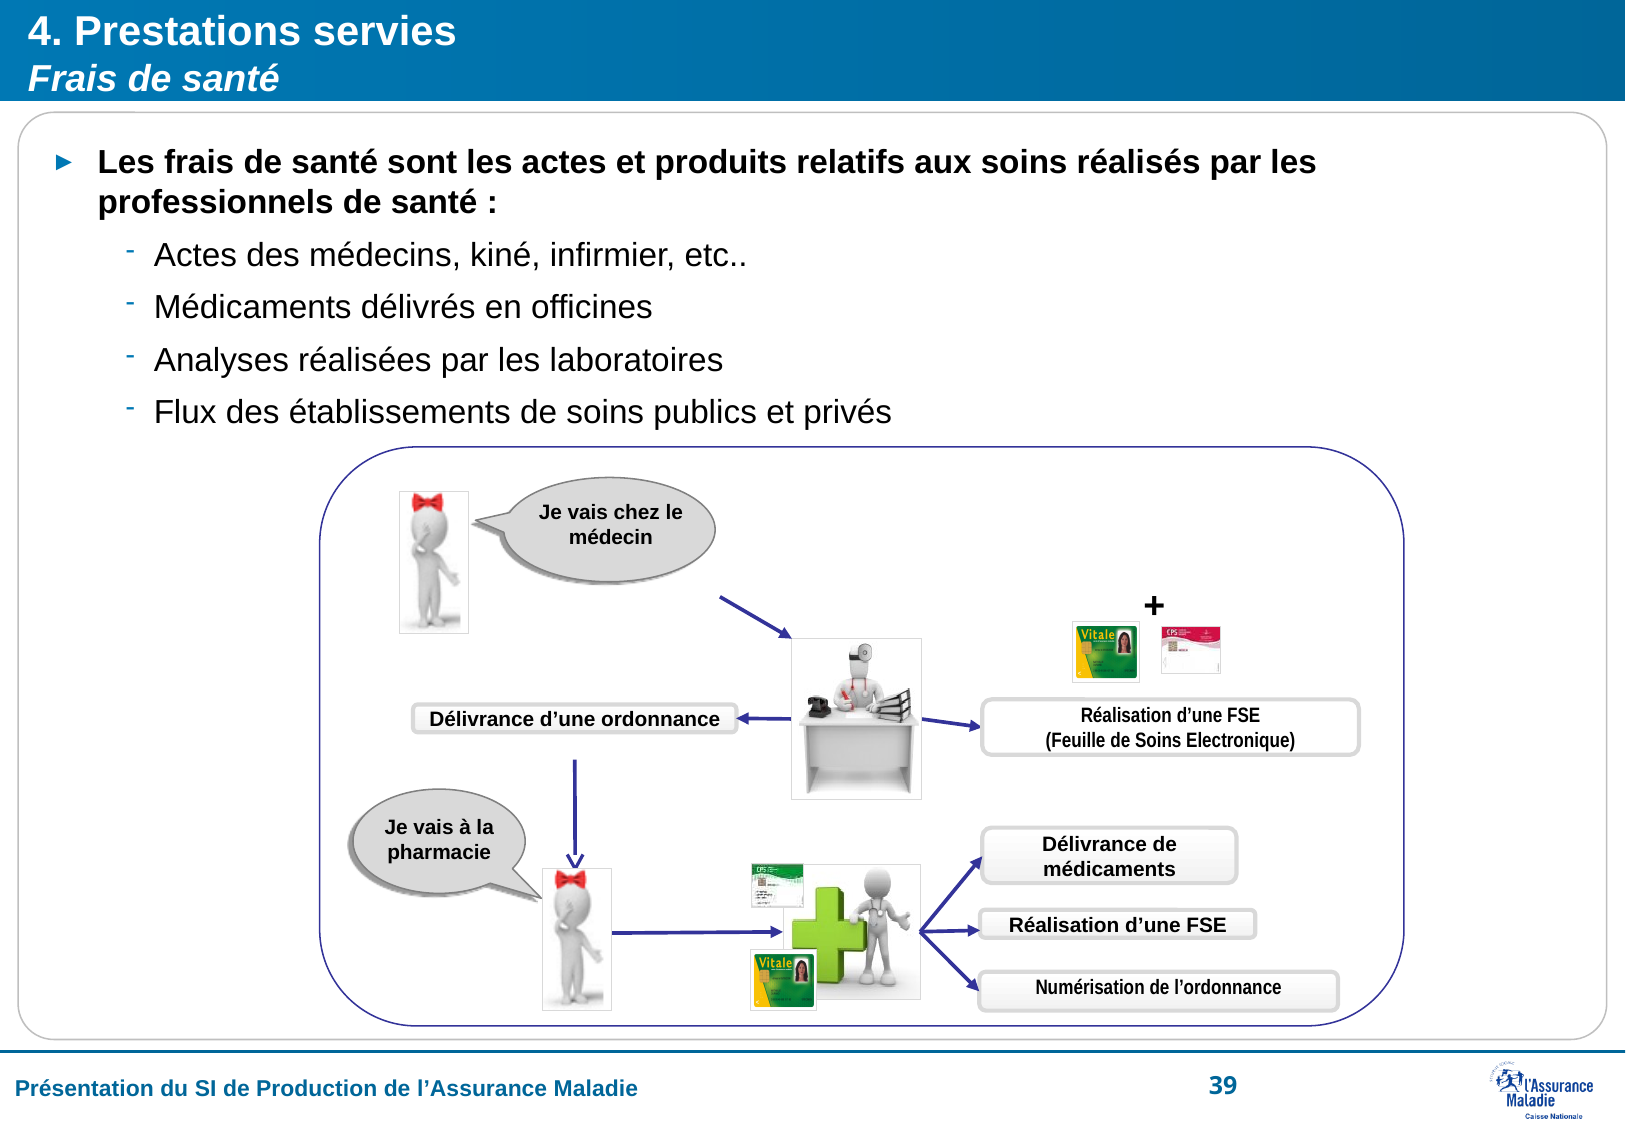

# 4. Prestations servies Frais de santé
Les frais de santé sont les actes et produits relatifs aux soins réalisés par les professionnels de santé :
Actes des médecins, kiné, infirmier, etc..
Médicaments délivrés en officines
Analyses réalisées par les laboratoires
Flux des établissements de soins publics et privés
Je vais chez le médecin
+
Réalisation d’une FSE
(Feuille de Soins Electronique)
Délivrance d’une ordonnance
Je vais à la pharmacie
Délivrance de médicaments
Réalisation d’une FSE
Numérisation de l’ordonnance